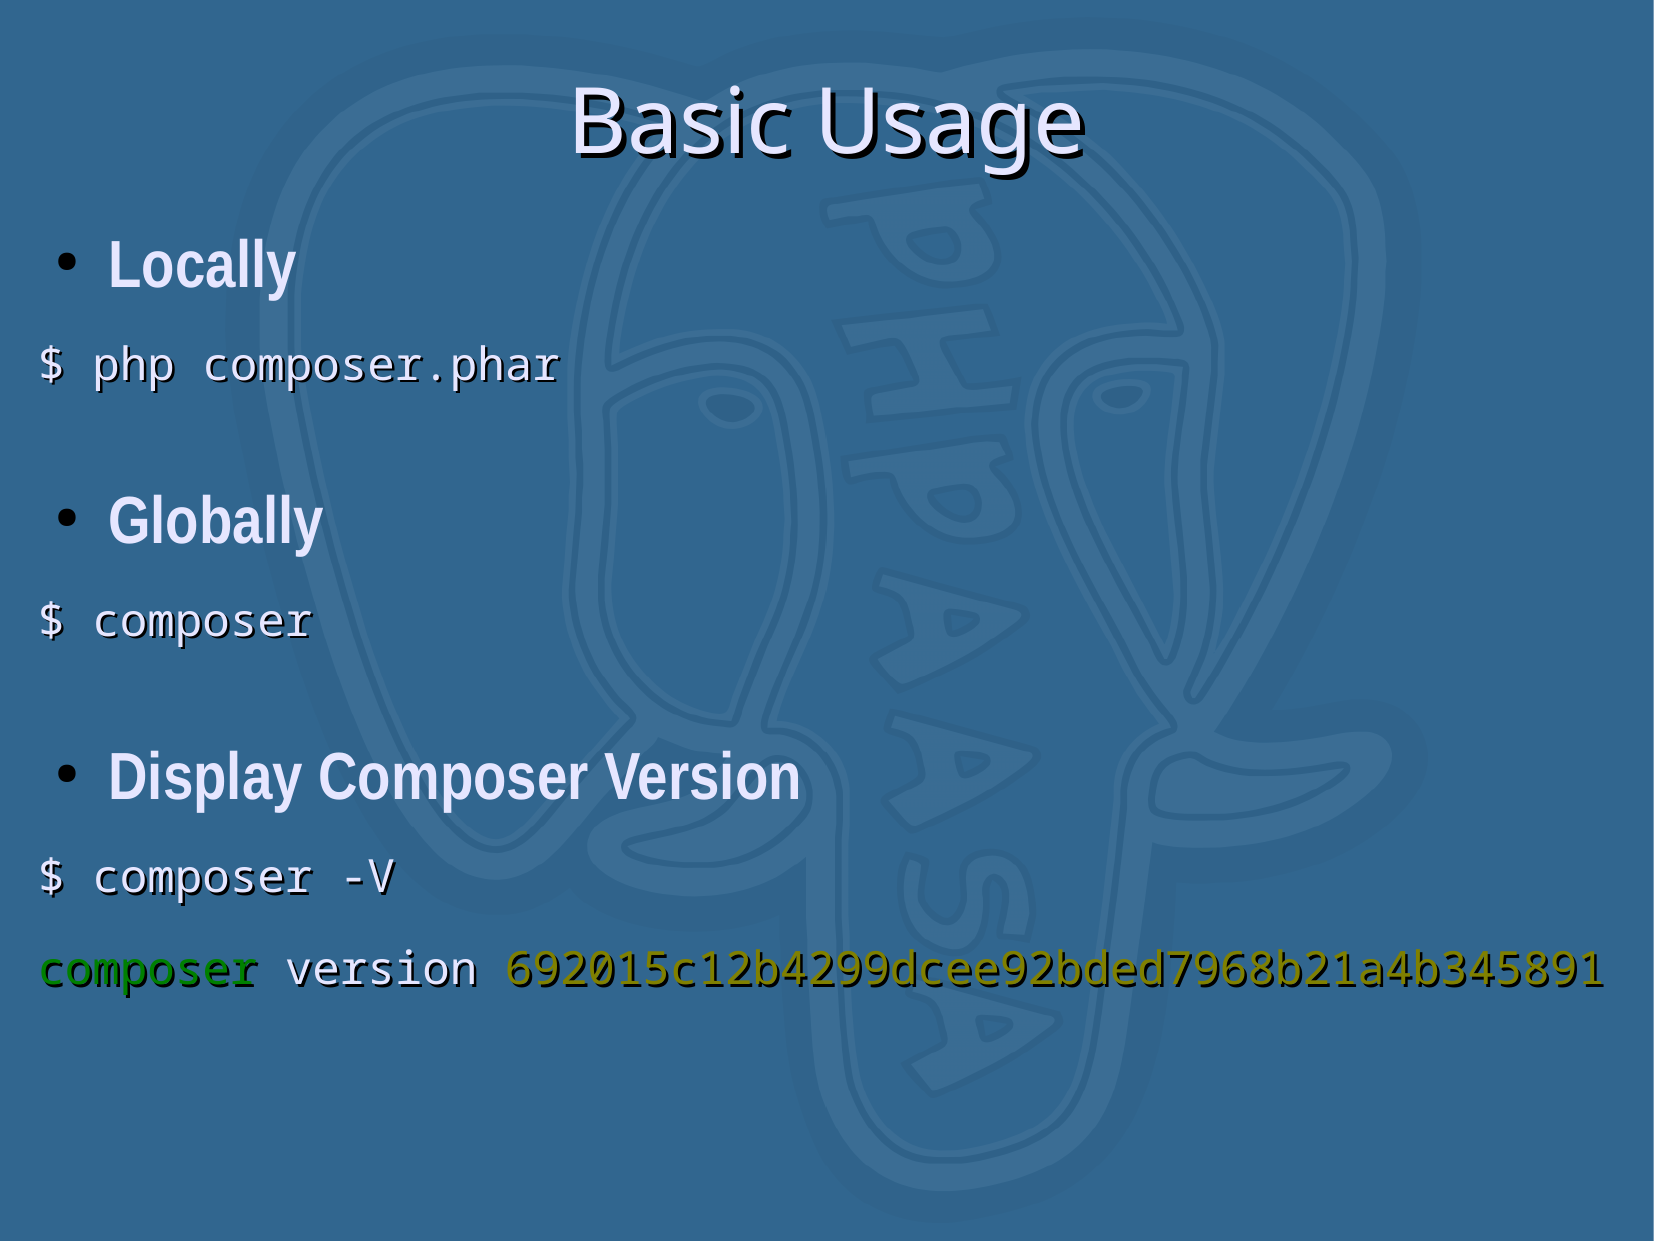

# Basic Usage
Locally
$ php composer.phar
Globally
$ composer
Display Composer Version
$ composer -V
composer version 692015c12b4299dcee92bded7968b21a4b345891